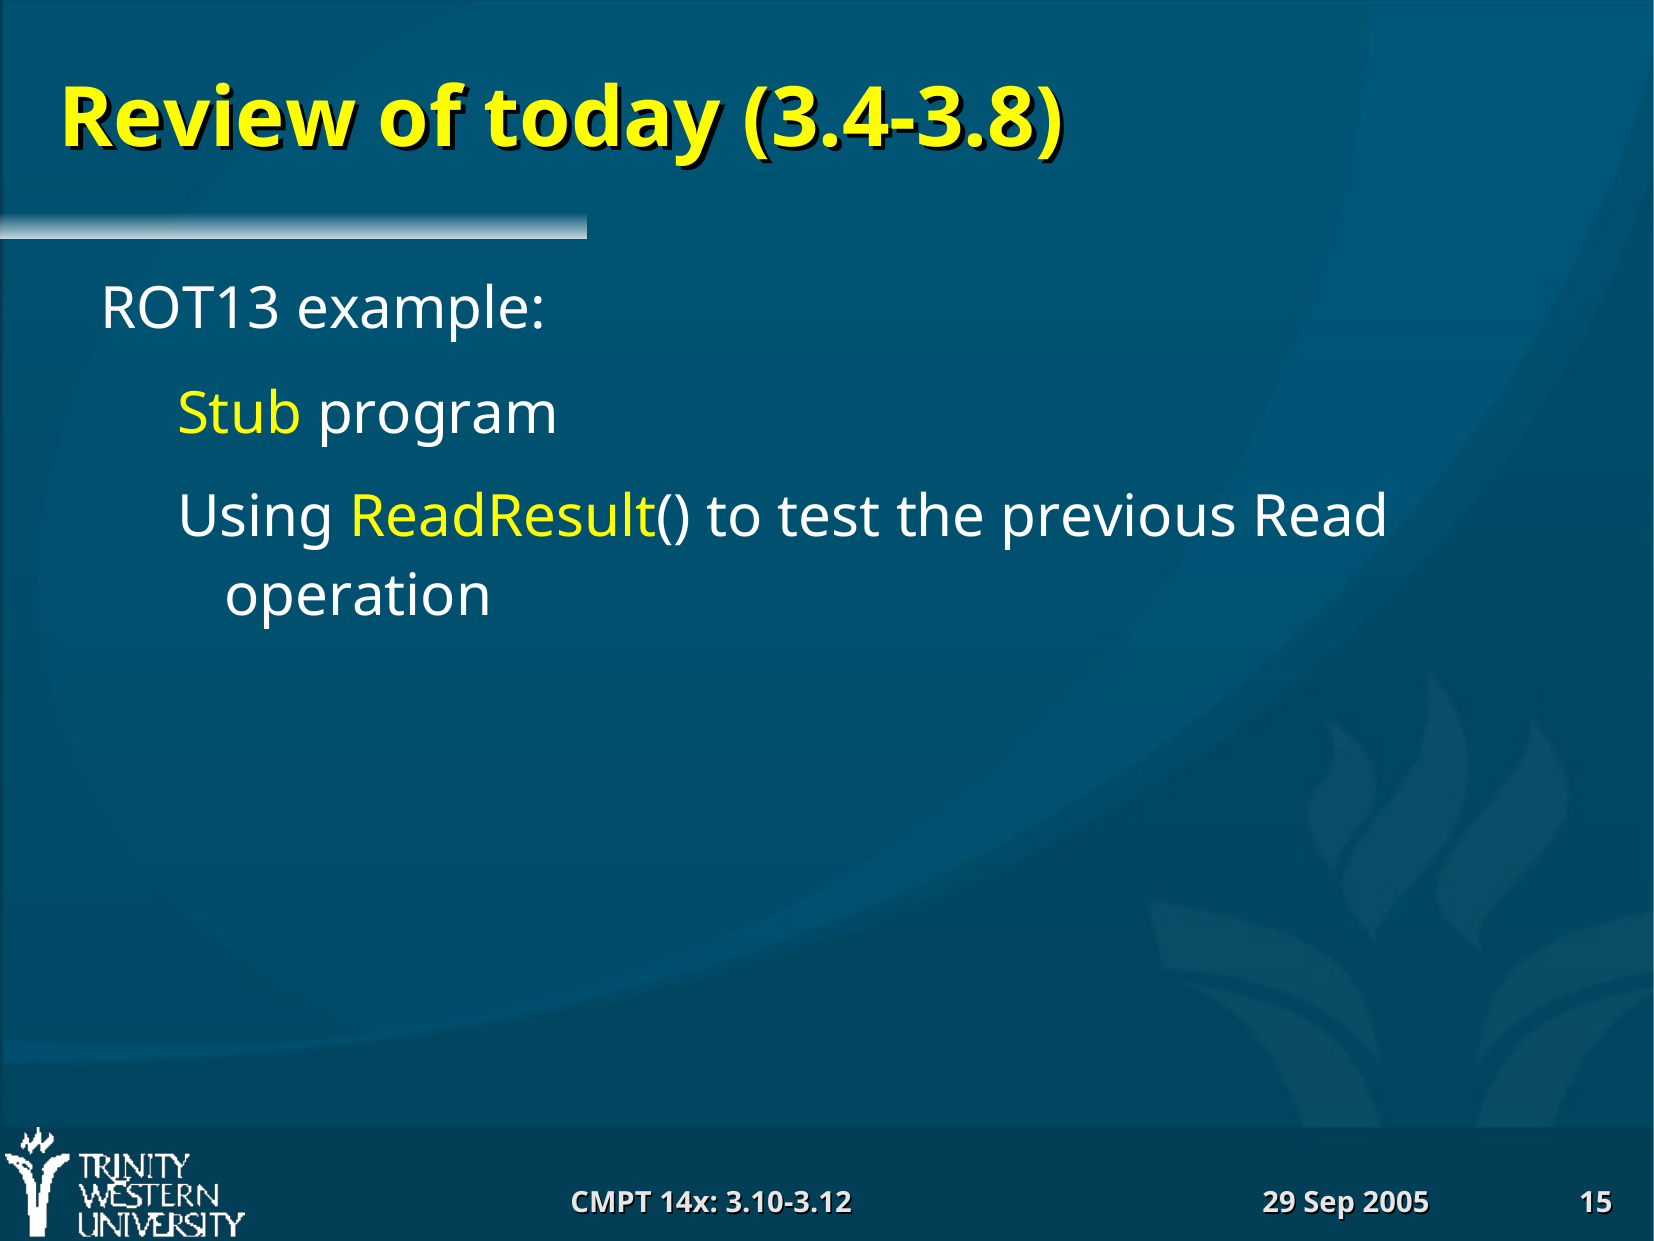

# Review of today (3.4-3.8)
ROT13 example:
Stub program
Using ReadResult() to test the previous Read operation
CMPT 14x: 3.10-3.12
29 Sep 2005
15